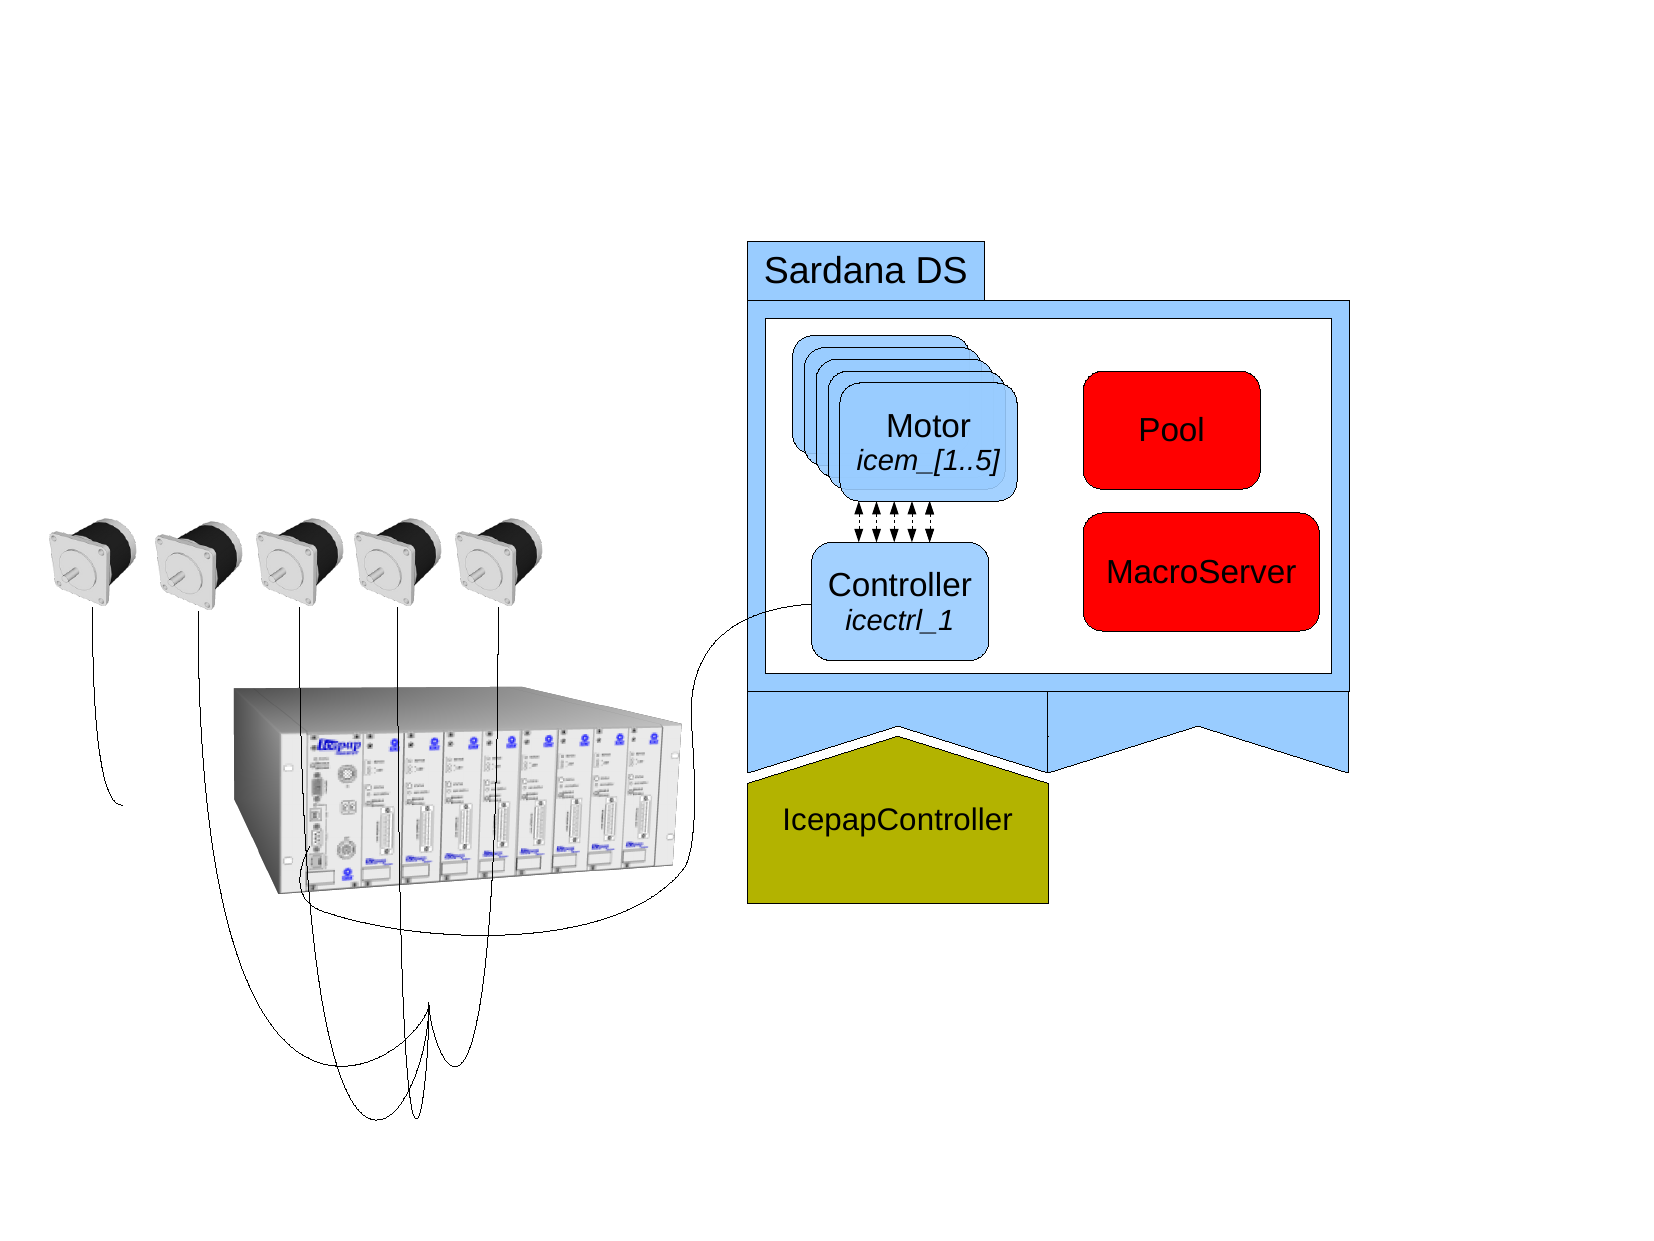

Sardana DS
Pool
Motor
icem_[1..5]
MacroServer
Controller
icectrl_1
IcepapController